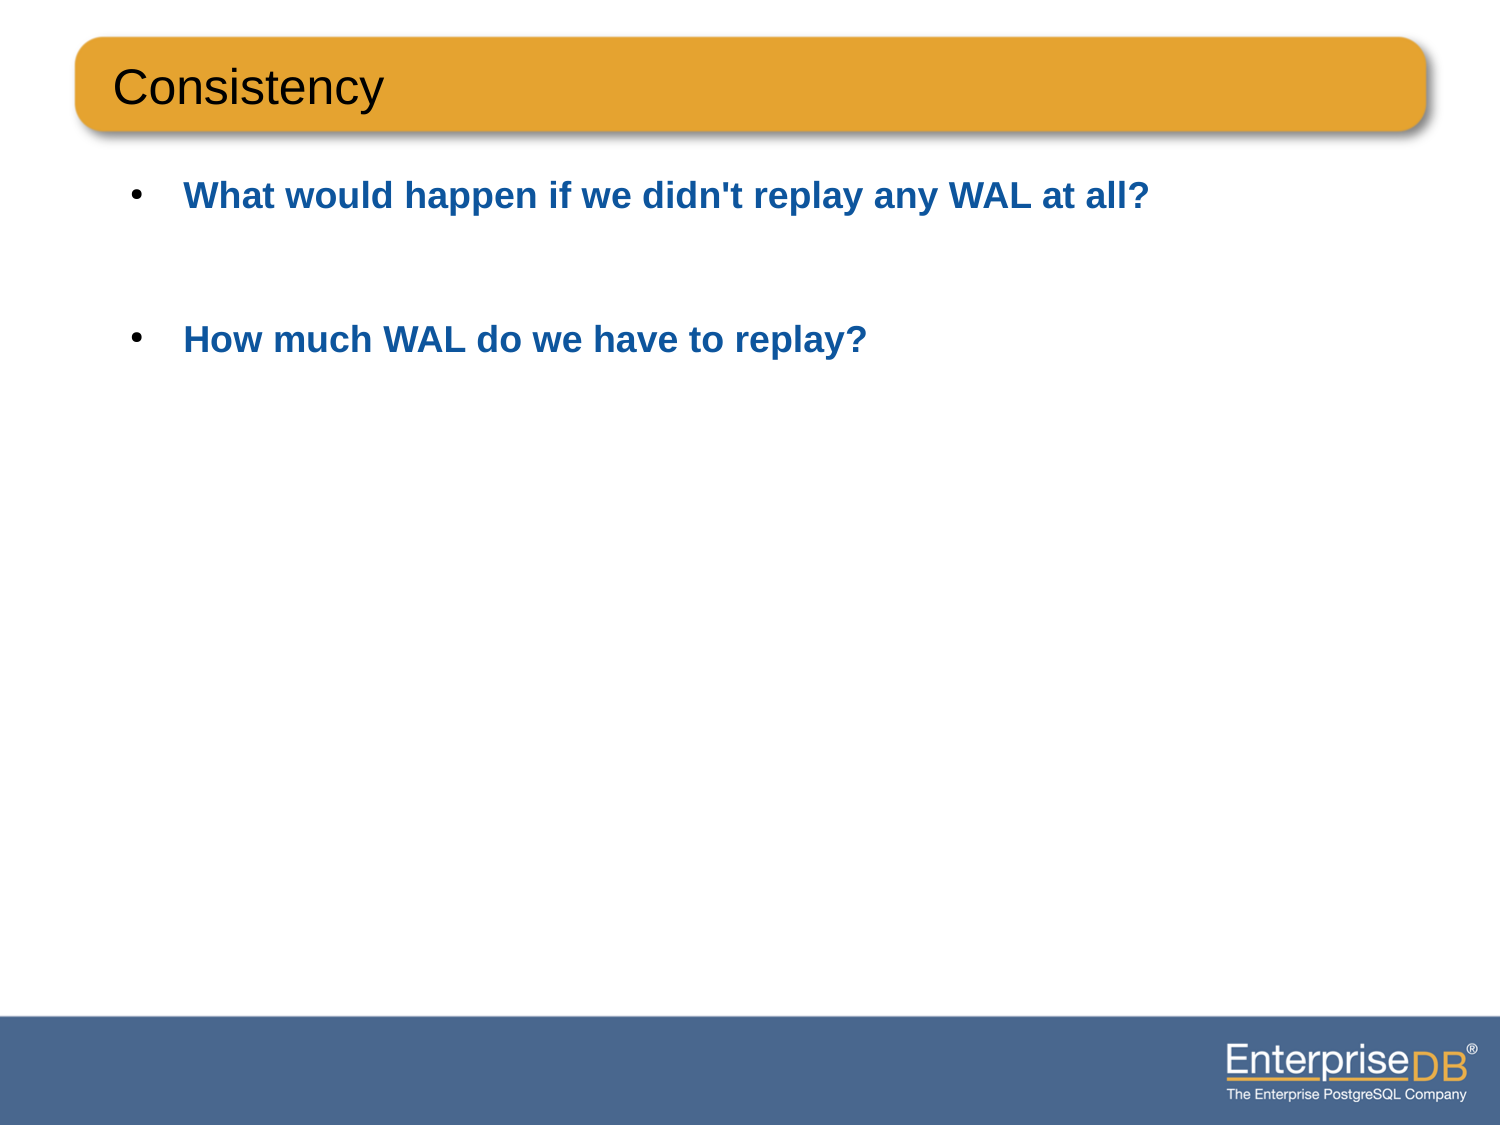

# Consistency
What would happen if we didn't replay any WAL at all?
How much WAL do we have to replay?